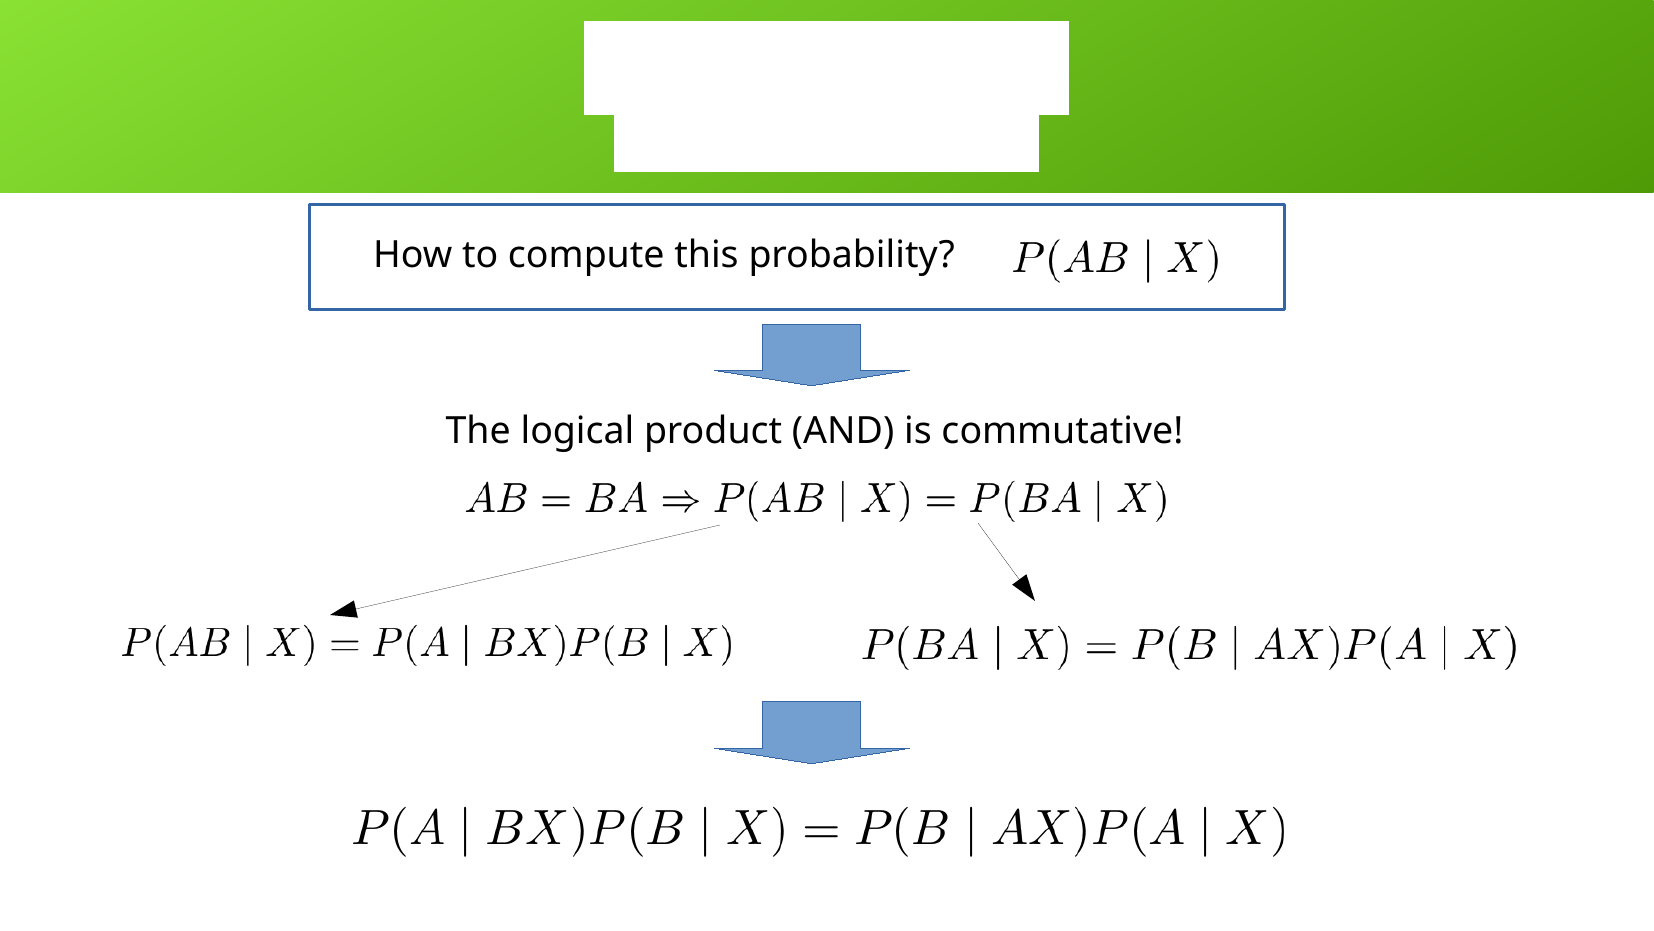

# Bayes theorem for logical statements
How to compute this probability?
The logical product (AND) is commutative!